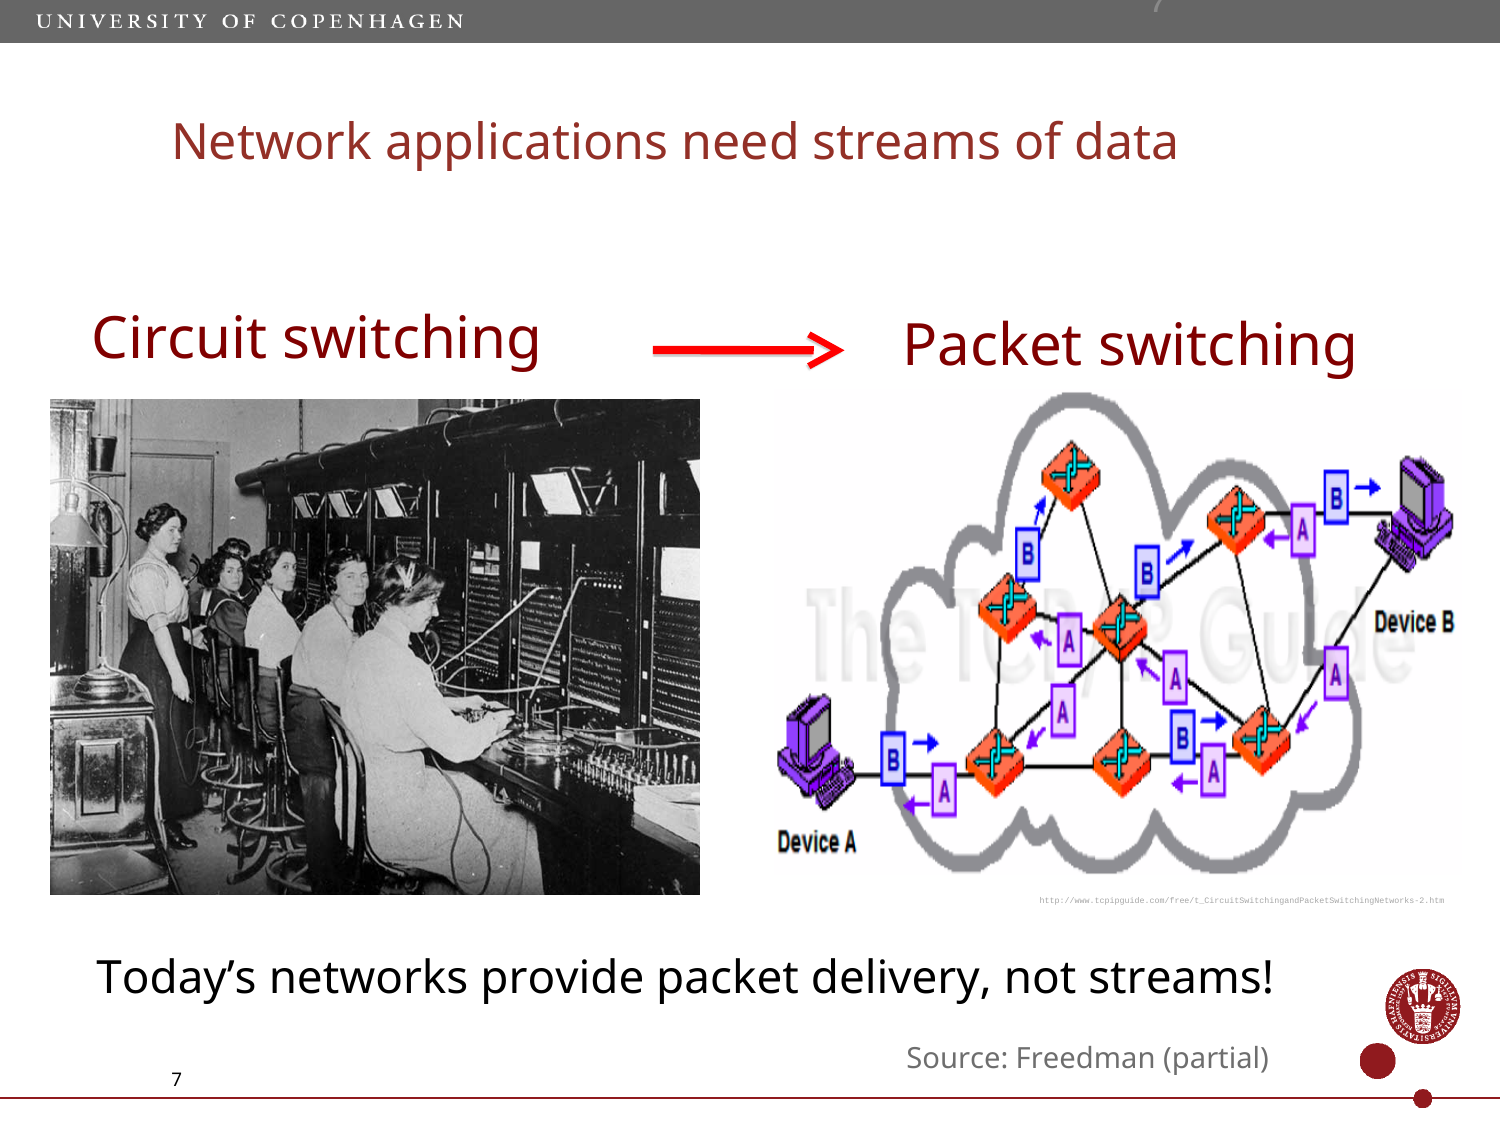

# Network applications need streams of data
Circuit switching
Packet switching
Today’s networks provide packet delivery, not streams!
http://www.tcpipguide.com/free/t_CircuitSwitchingandPacketSwitchingNetworks-2.htm
Source: Freedman (partial)